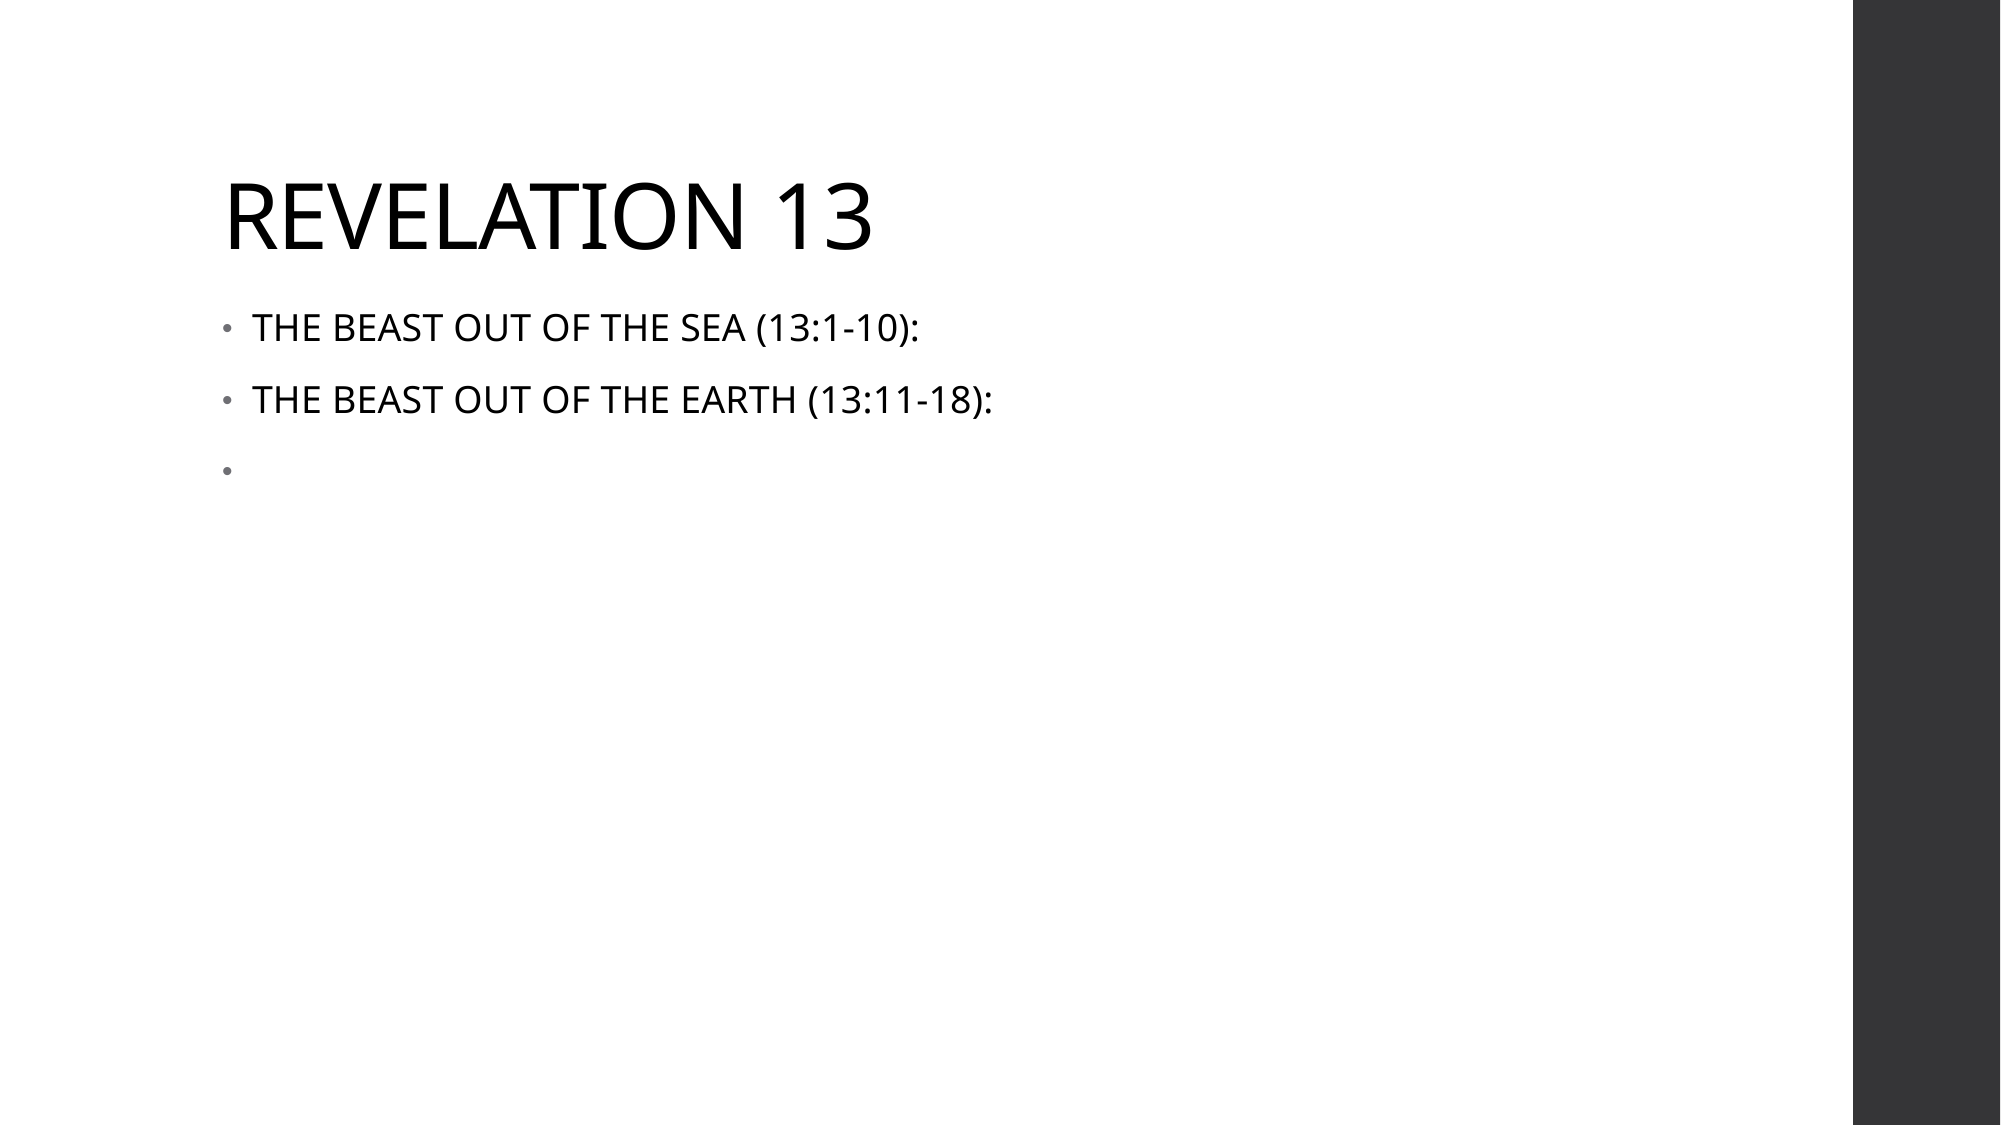

# REVELATION 13
THE BEAST OUT OF THE SEA (13:1-10):
THE BEAST OUT OF THE EARTH (13:11-18):